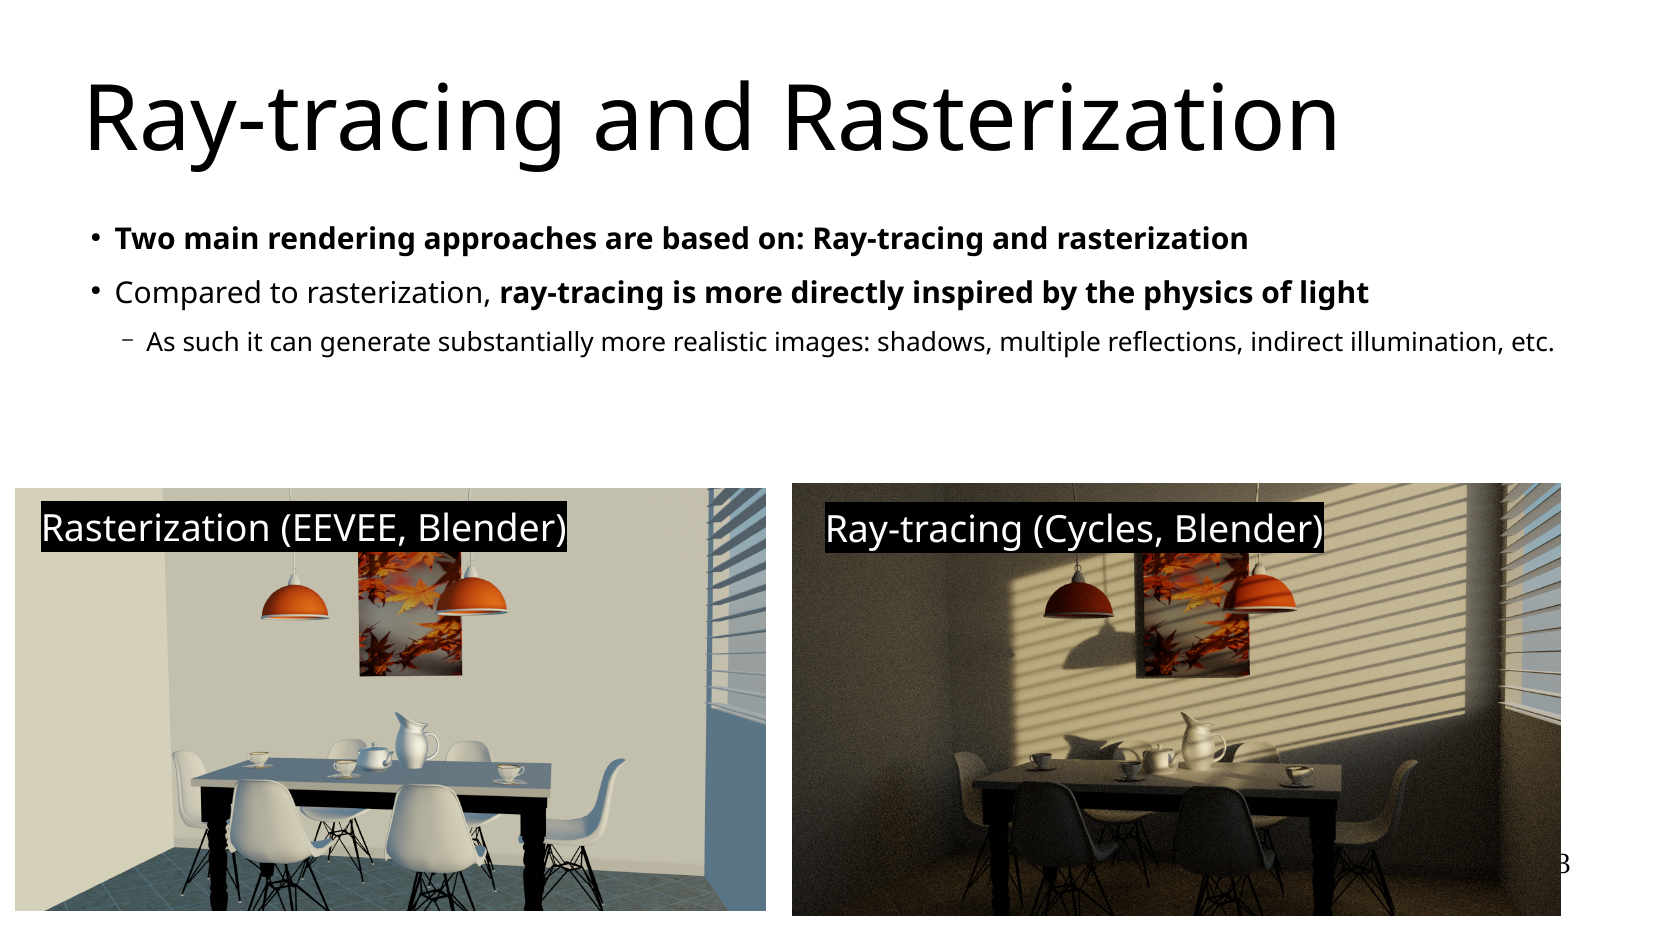

# Ray-tracing and Rasterization
Two main rendering approaches are based on: Ray-tracing and rasterization
Compared to rasterization, ray-tracing is more directly inspired by the physics of light
As such it can generate substantially more realistic images: shadows, multiple reflections, indirect illumination, etc.
Rasterization (EEVEE, Blender)
Ray-tracing (Cycles, Blender)
33